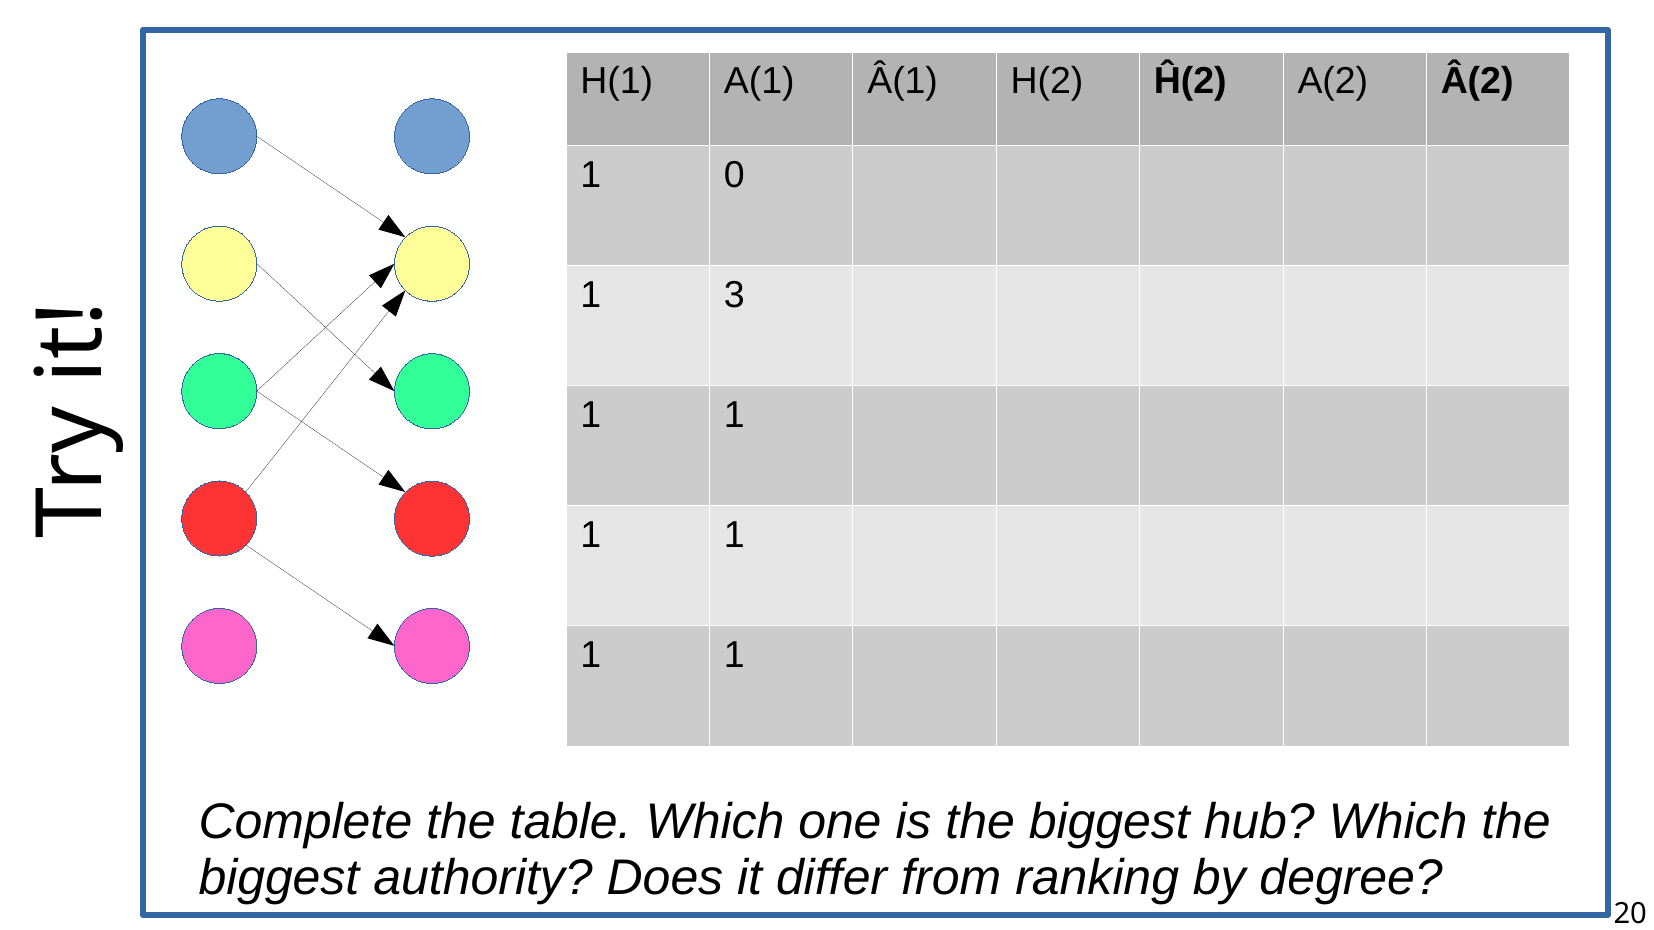

Complete the table. Which one is the biggest hub? Which the biggest authority? Does it differ from ranking by degree?
| H(1) | A(1) | Â(1) | H(2) | Ĥ(2) | A(2) | Â(2) |
| --- | --- | --- | --- | --- | --- | --- |
| 1 | 0 | | | | | |
| 1 | 3 | | | | | |
| 1 | 1 | | | | | |
| 1 | 1 | | | | | |
| 1 | 1 | | | | | |
# Try it!
20